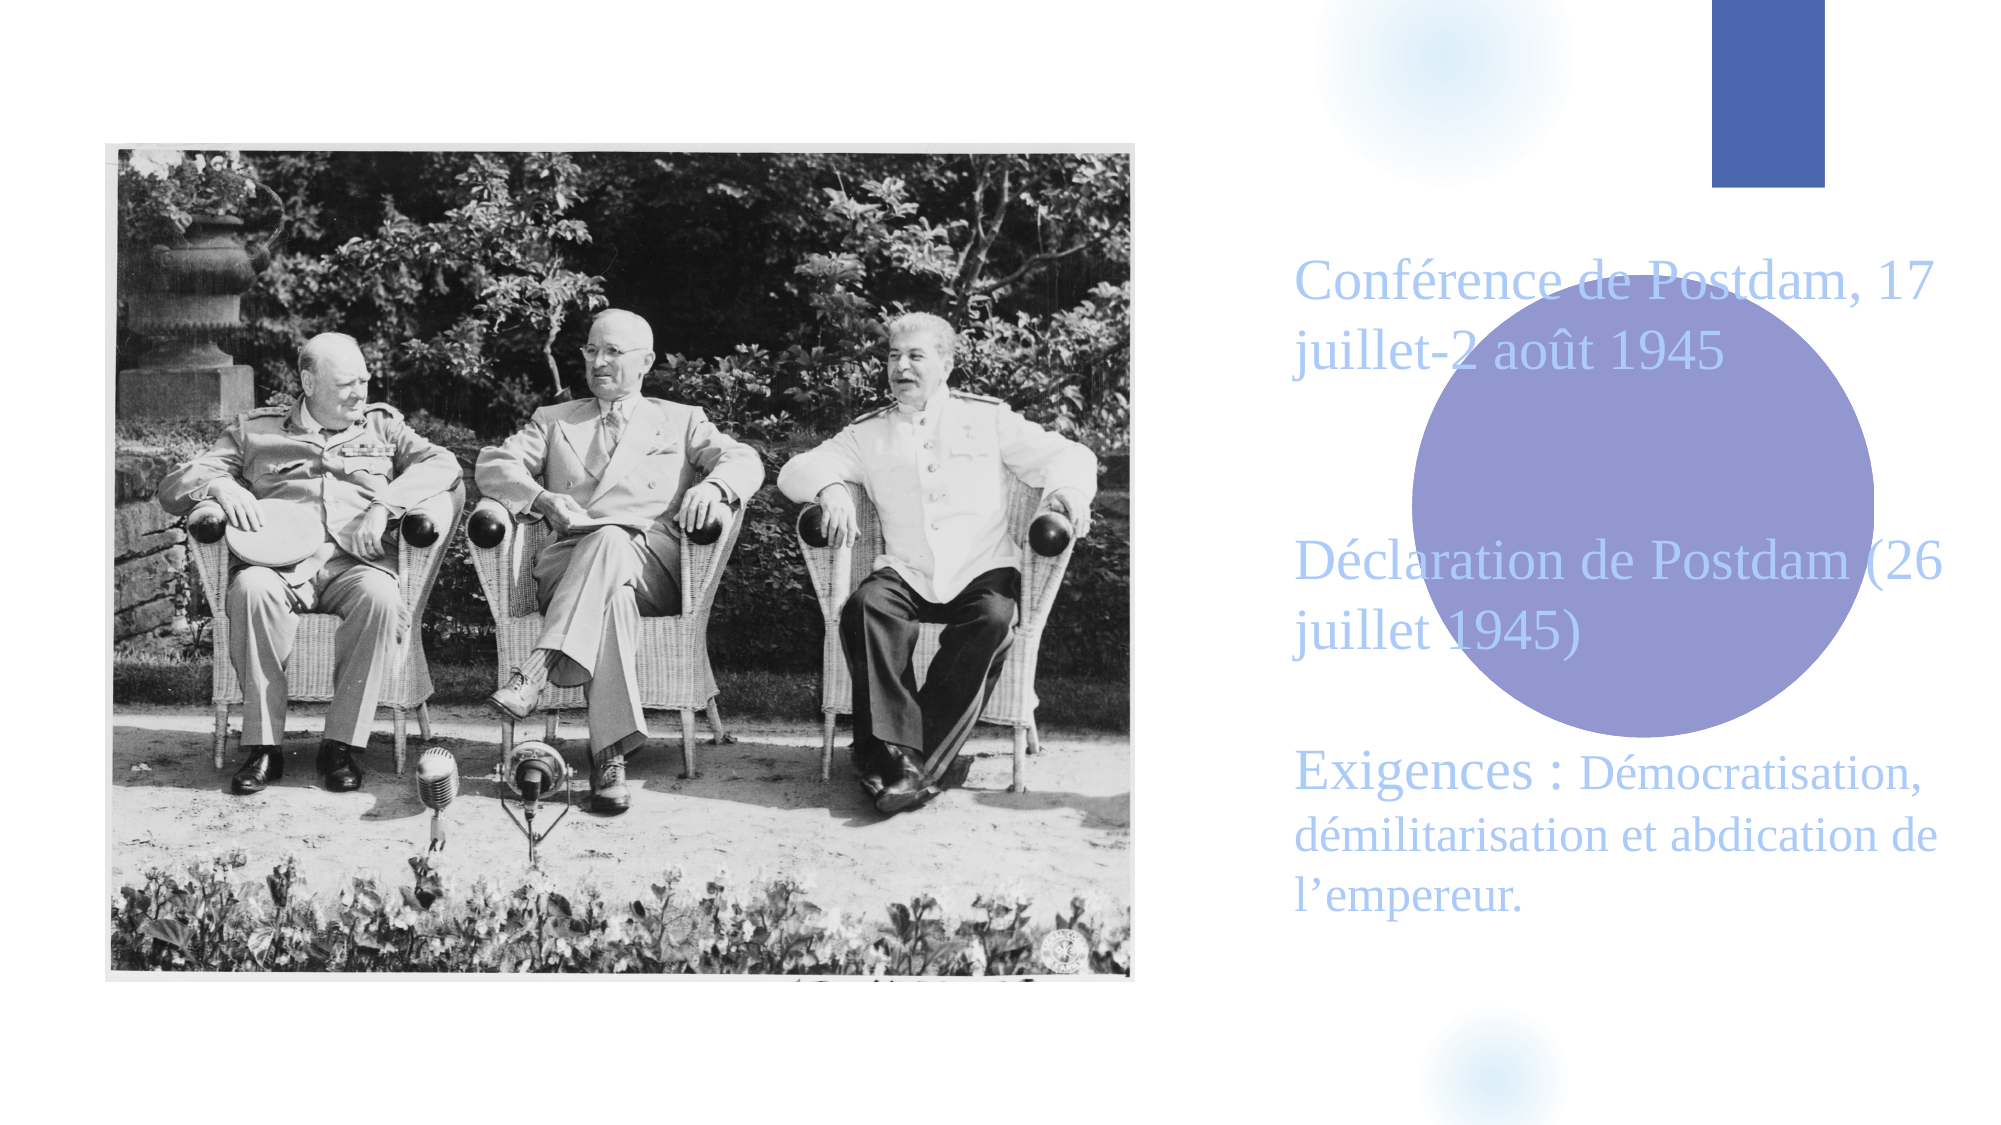

# Conférence de Postdam, 17 juillet-2 août 1945 Déclaration de Postdam (26 juillet 1945) Exigences : Démocratisation, démilitarisation et abdication de l’empereur.